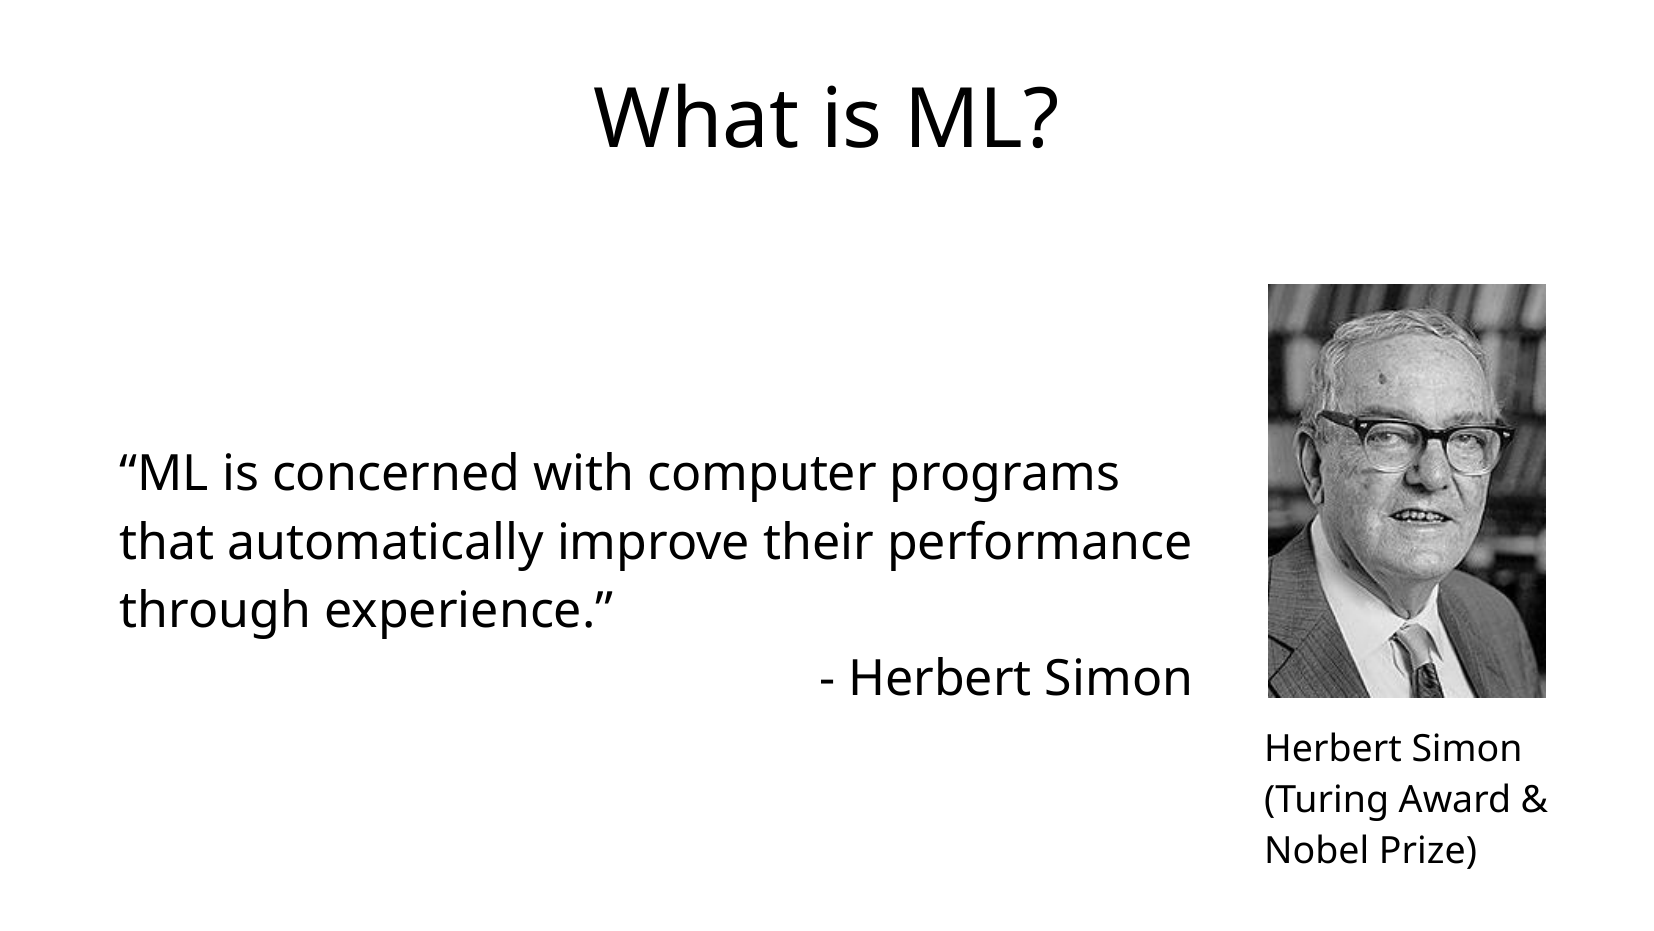

# What is ML?
“ML is concerned with computer programs that automatically improve their performance through experience.”
- Herbert Simon
Herbert Simon
(Turing Award &
Nobel Prize)